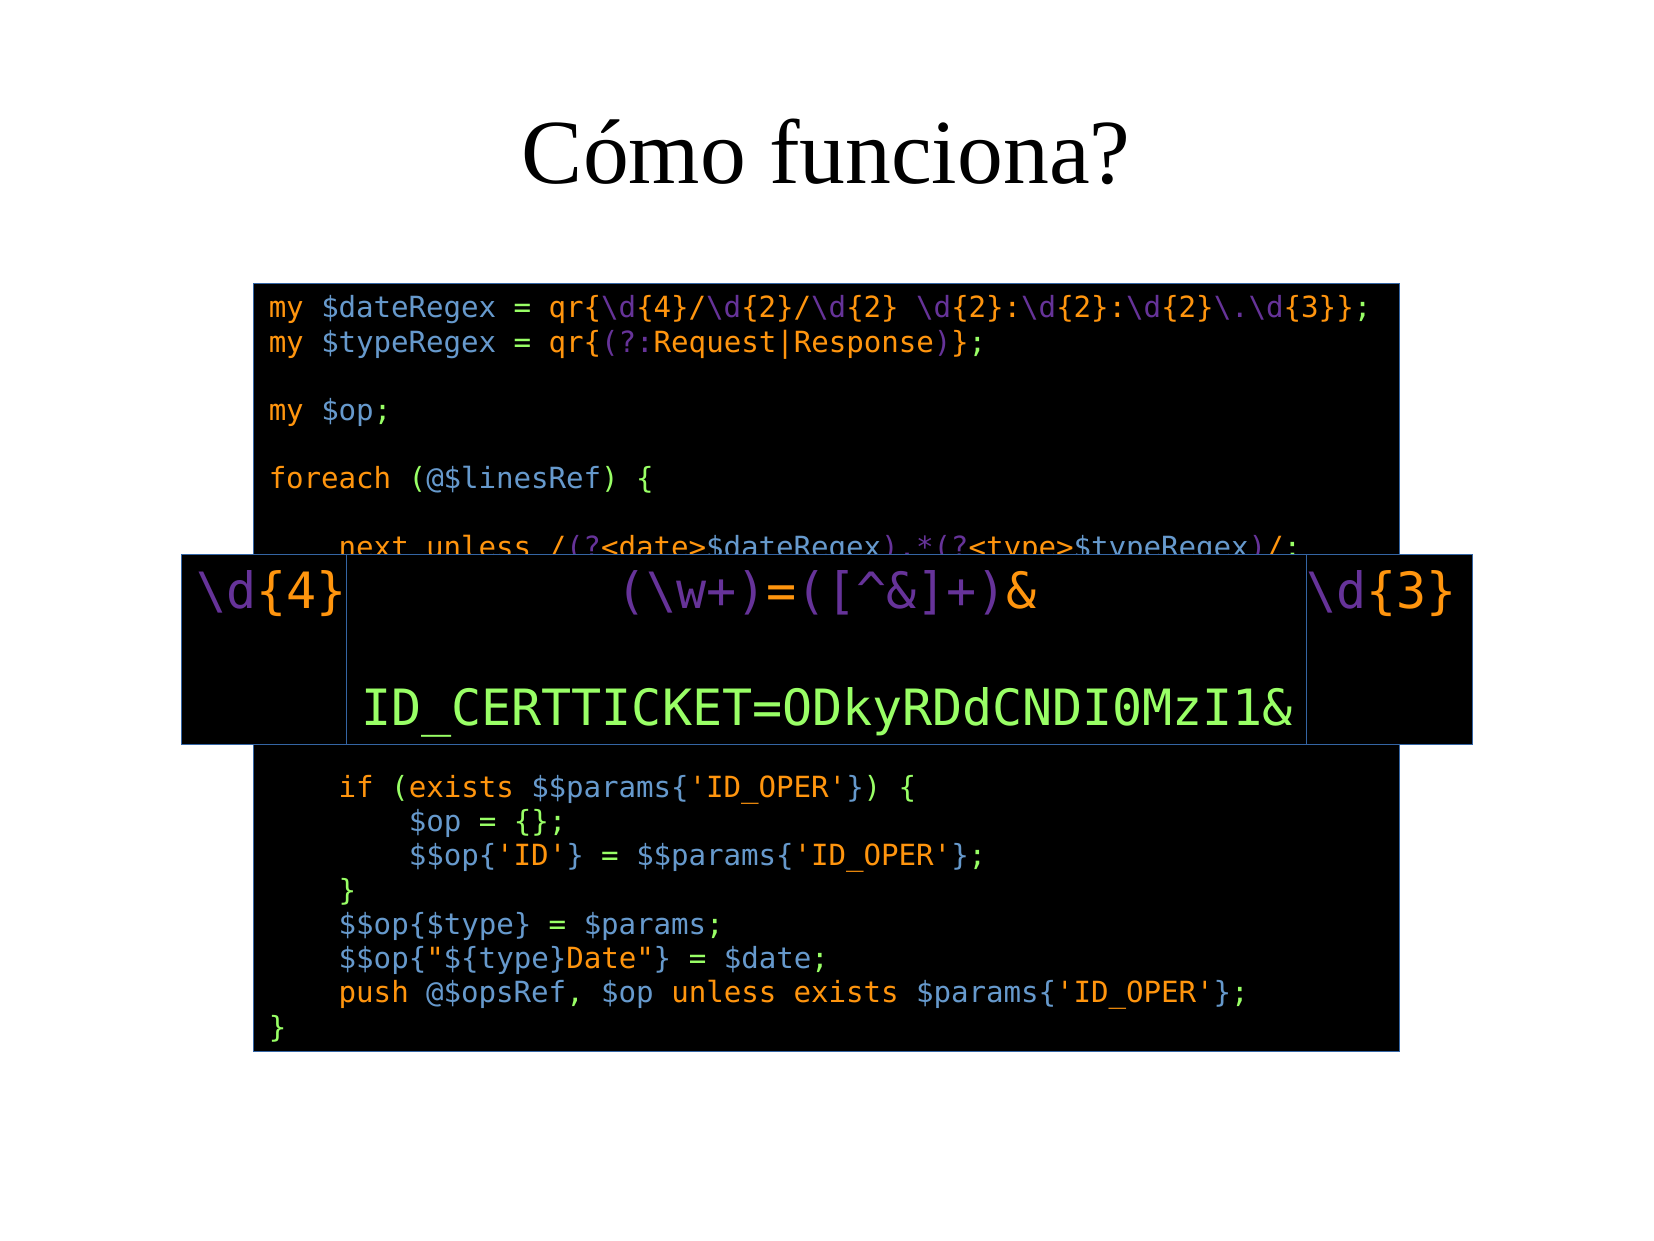

# Cómo funciona?
my $dateRegex = qr{\d{4}/\d{2}/\d{2} \d{2}:\d{2}:\d{2}\.\d{3}};
my $typeRegex = qr{(?:Request|Response)};
my $op;
foreach (@$linesRef) {
 next unless /(?<date>$dateRegex).*(?<type>$typeRegex)/;
 my $type = $+{type};
 my $date = $+{date};
 my $params;
 $$params{$1} = decode_base64($2) while (/(\w+)=([^&]+)&/g);
 if (exists $$params{'ID_OPER'}) {
 $op = {};
 $$op{'ID'} = $$params{'ID_OPER'};
 }
 $$op{$type} = $params;
 $$op{"${type}Date"} = $date;
 push @$opsRef, $op unless exists $params{'ID_OPER'};
}
\d{4}/\d{2}/\d{2} \d{2}:\d{2}:\d{2}\.\d{3}
2014/10/14 15:47:36.801
(\w+)=([^&]+)&
ID_CERTTICKET=ODkyRDdCNDI0MzI1&